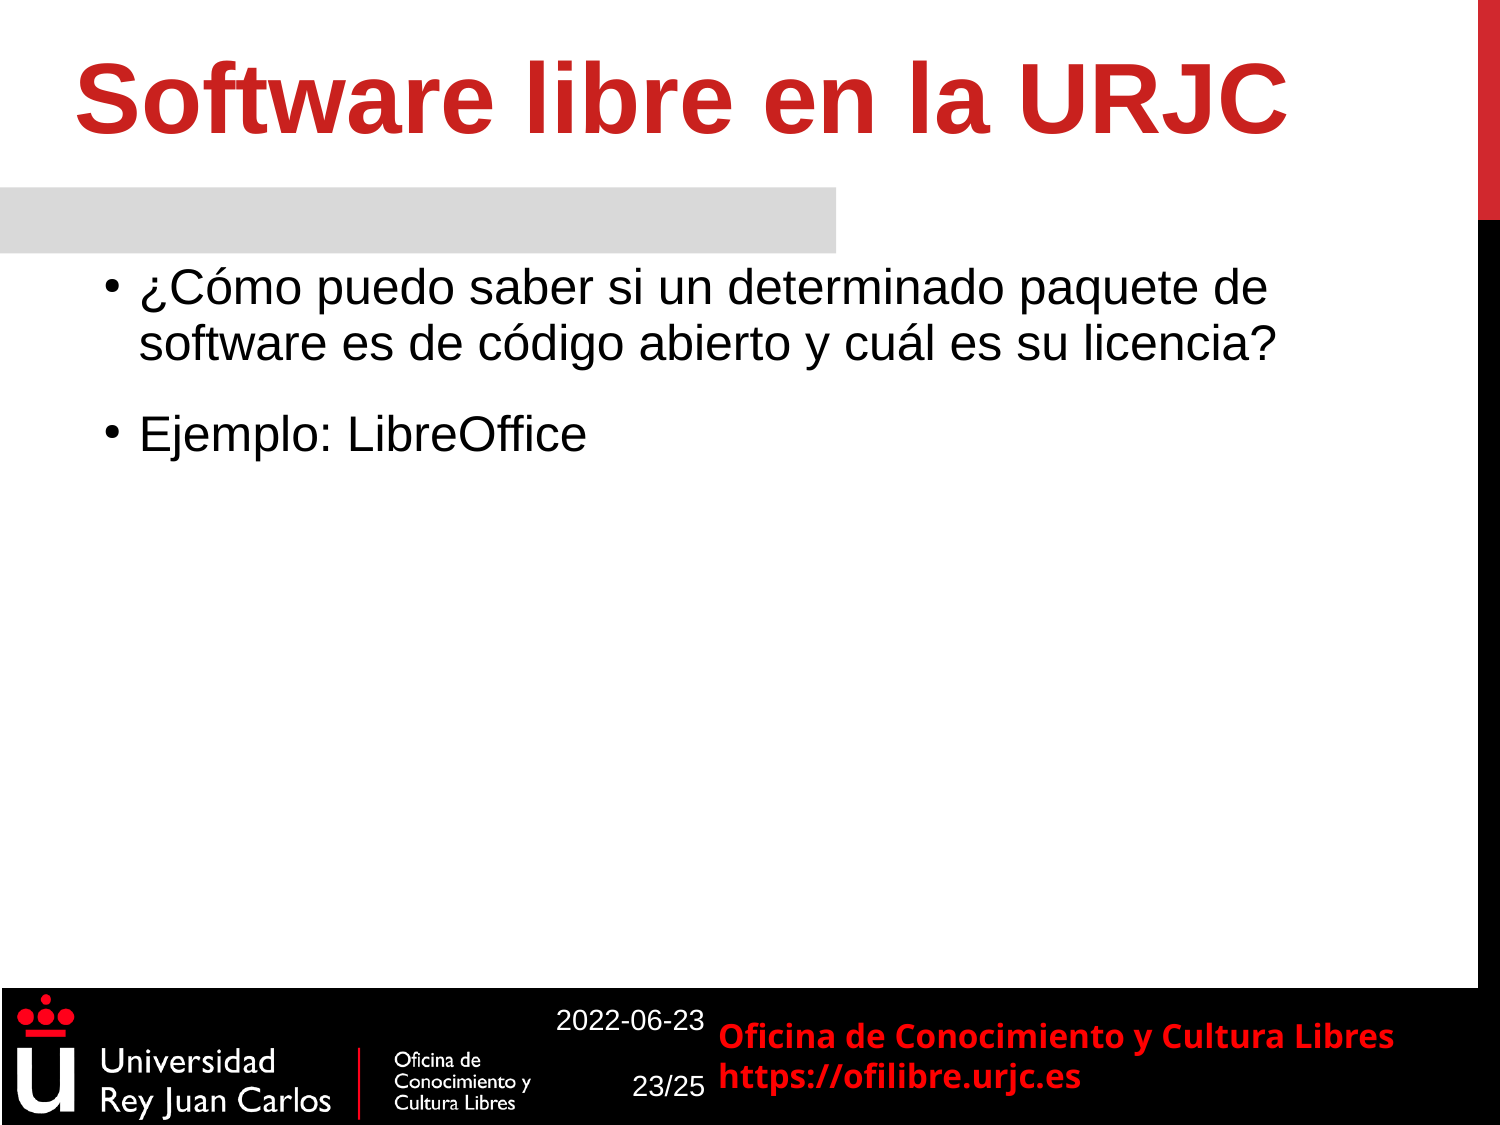

#
Software libre en la URJC
¿Cómo puedo saber si un determinado paquete de software es de código abierto y cuál es su licencia?
Ejemplo: LibreOffice